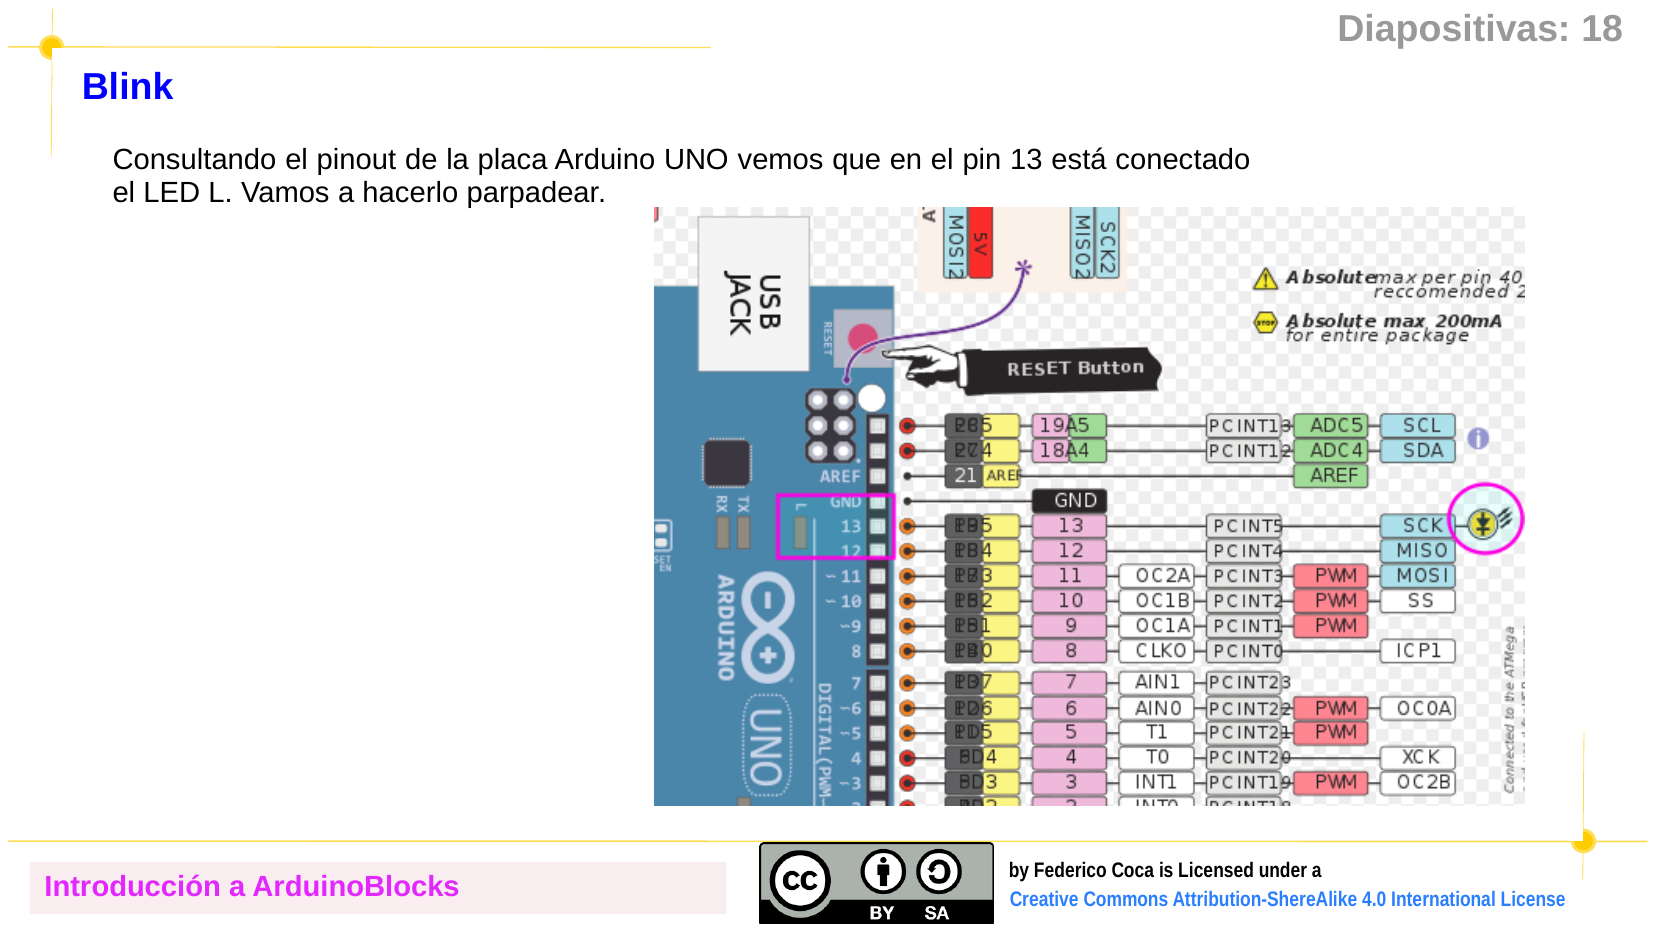

Diapositivas: 18
Blink
Consultando el pinout de la placa Arduino UNO vemos que en el pin 13 está conectado el LED L. Vamos a hacerlo parpadear.
Introducción a ArduinoBlocks